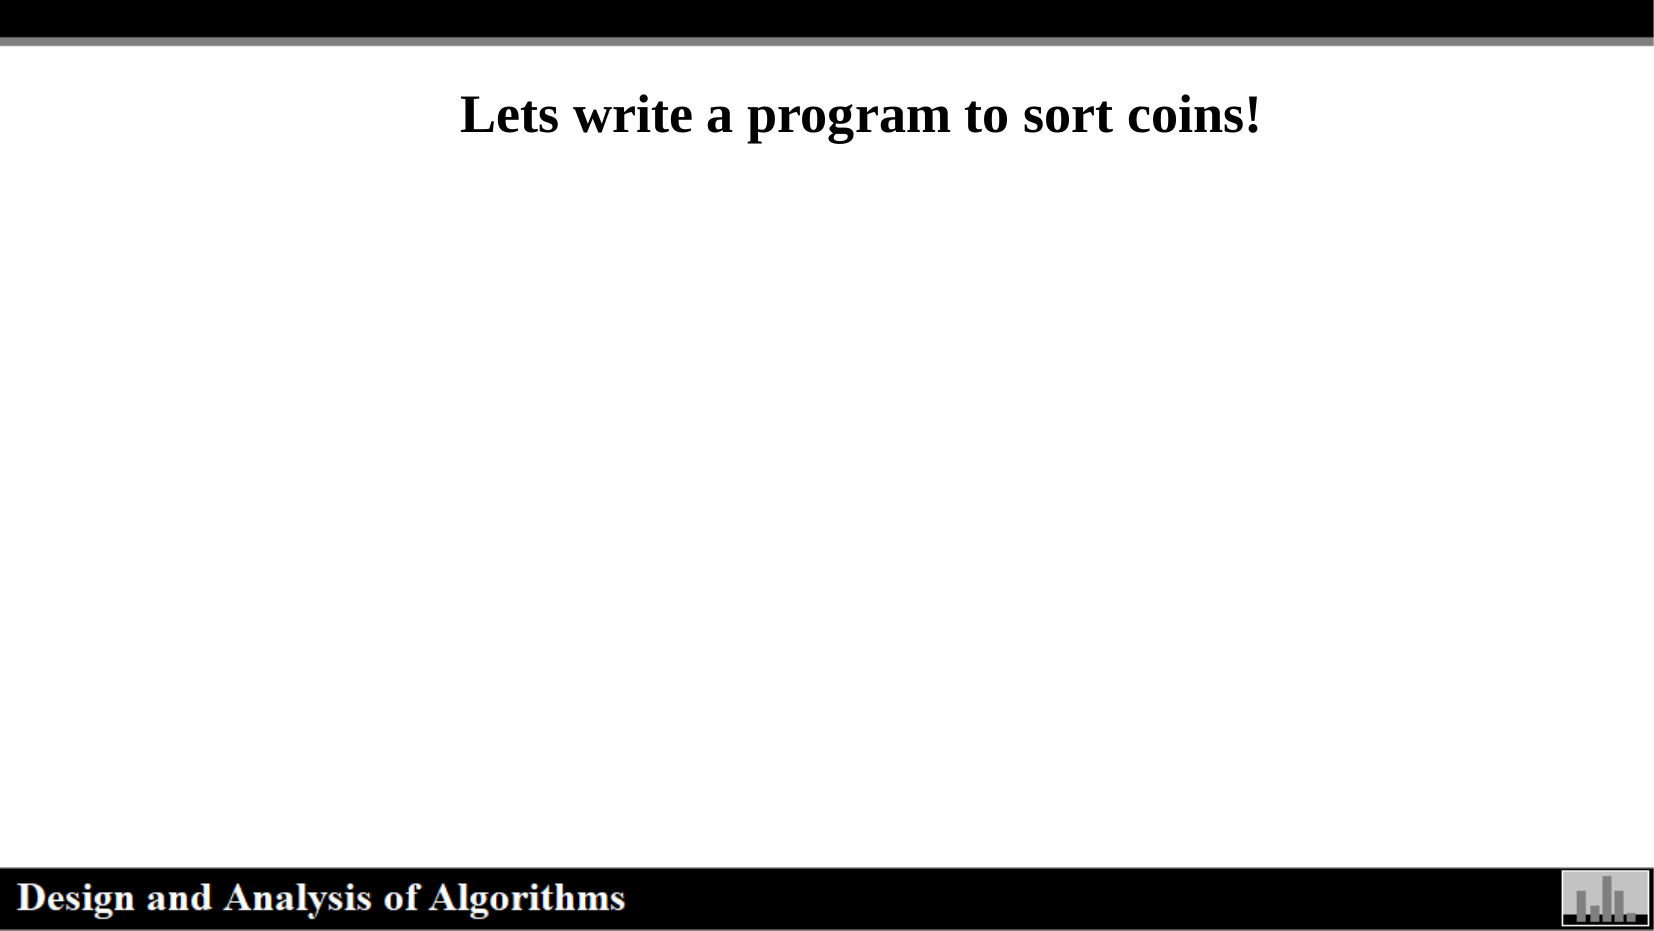

# Lets write a program to sort coins!